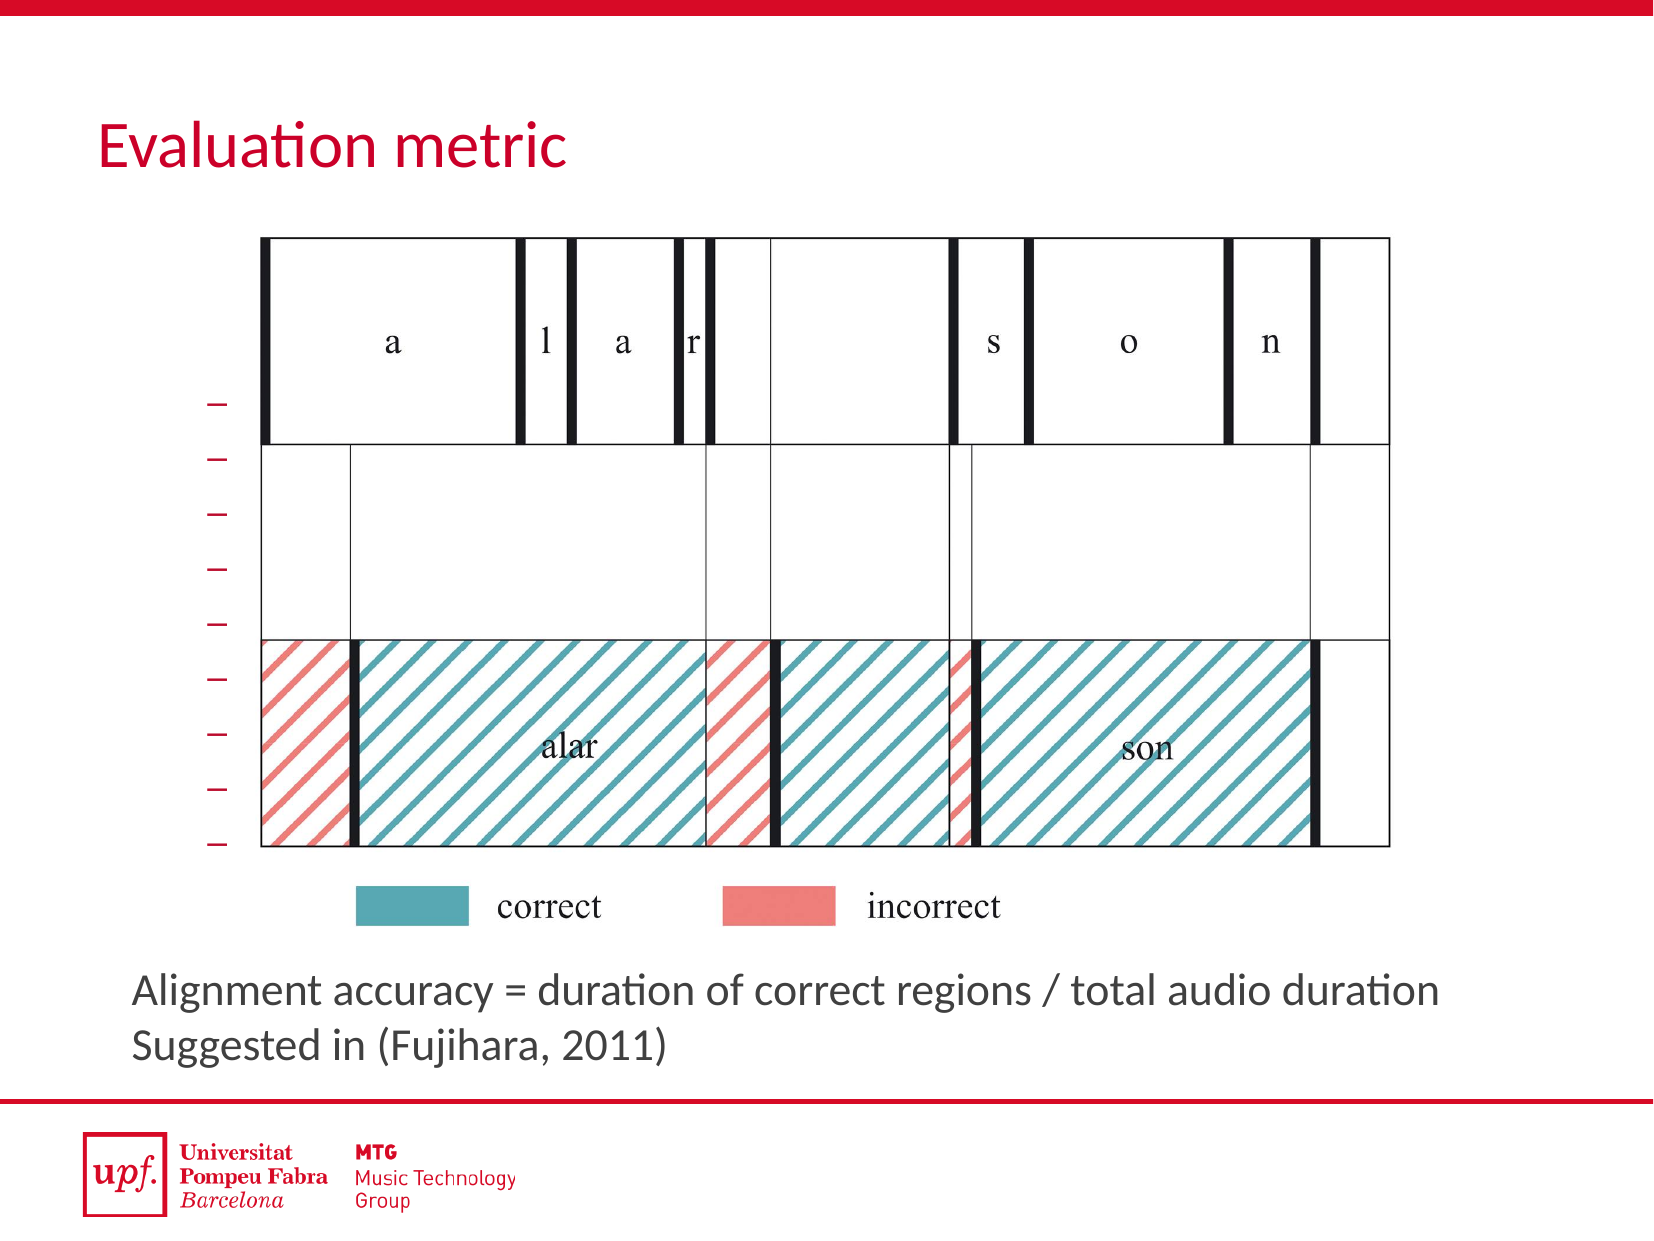

Evaluation metric
Alignment accuracy = duration of correct regions / total audio duration
Suggested in (Fujihara, 2011)